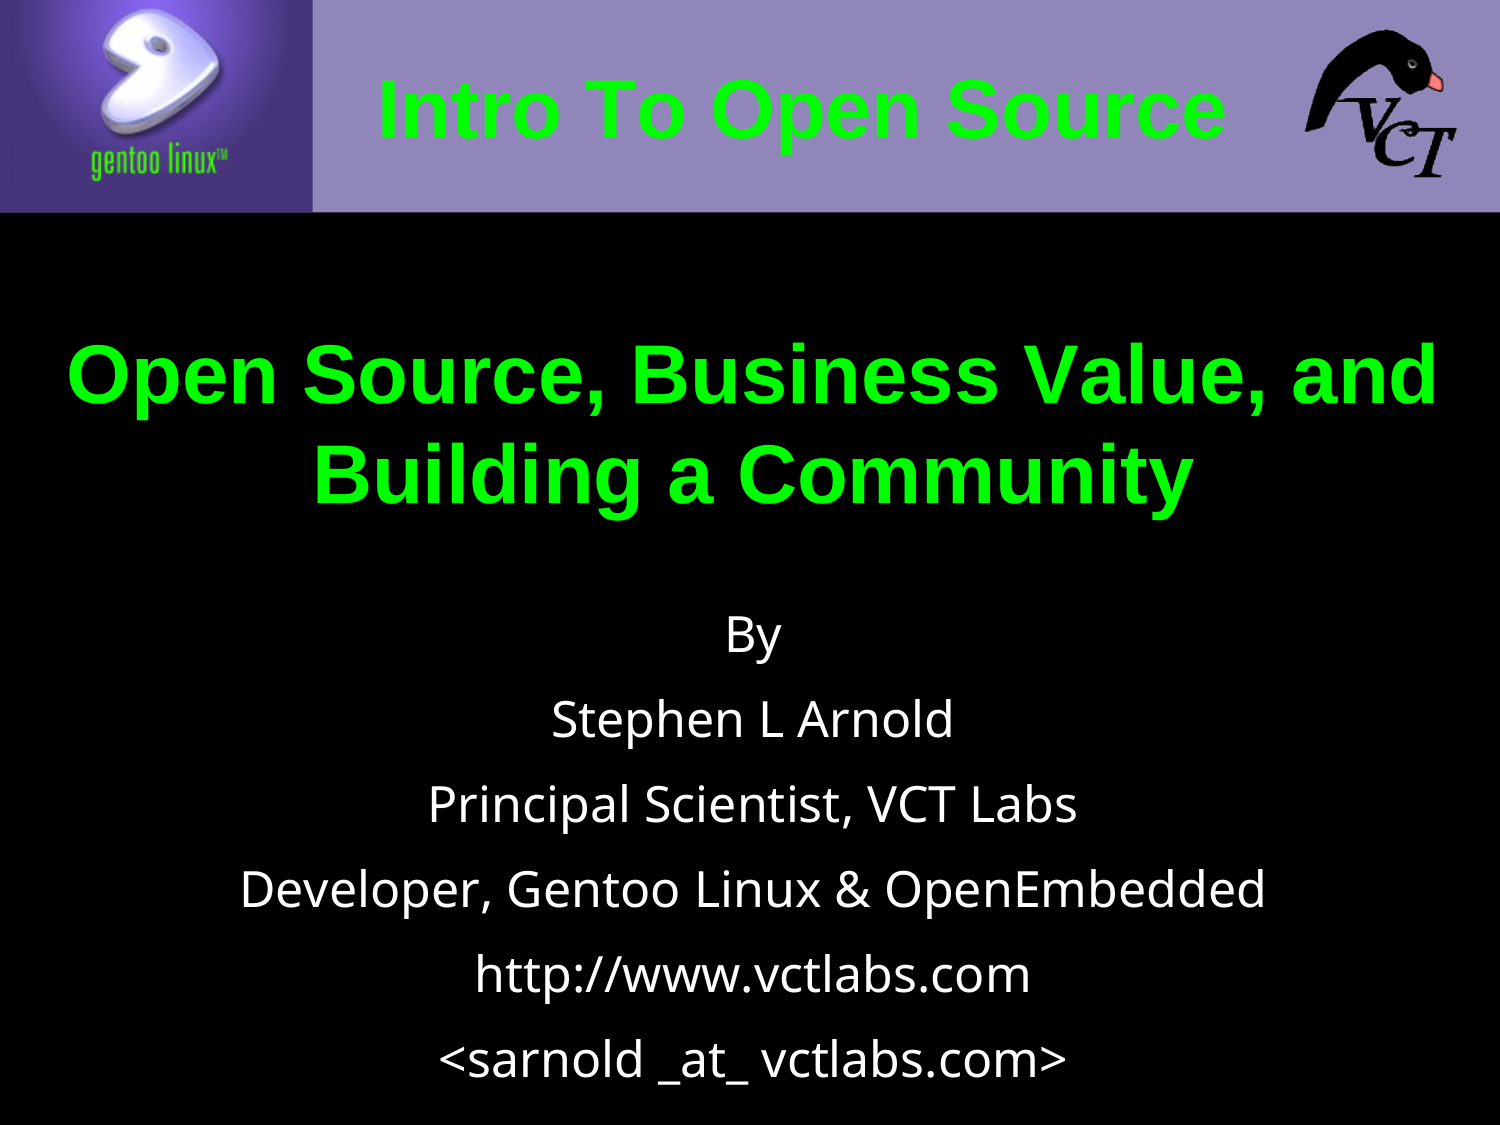

# Intro To Open Source
Open Source, Business Value, and Building a Community
By
Stephen L Arnold
Principal Scientist, VCT Labs
Developer, Gentoo Linux & OpenEmbedded
http://www.vctlabs.com
<sarnold _at_ vctlabs.com>